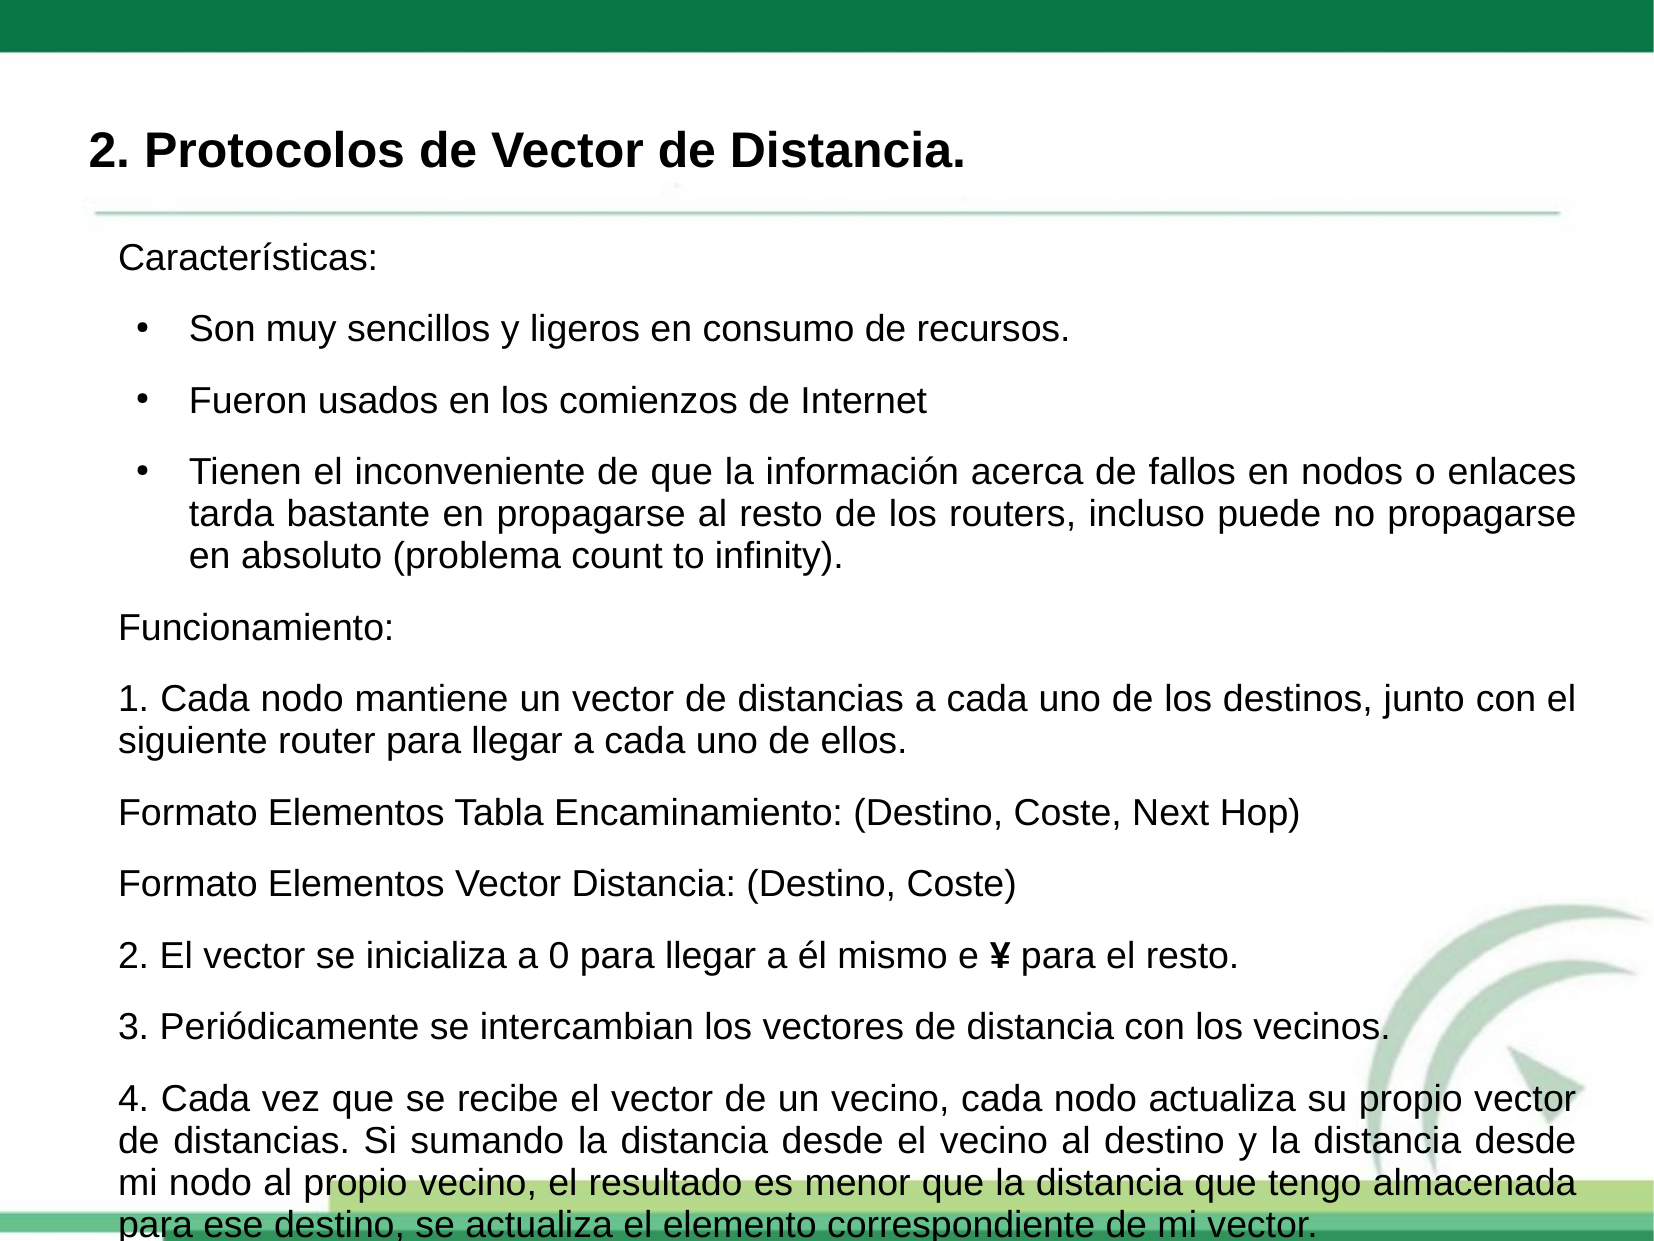

# 2. Protocolos de Vector de Distancia.
Características:
Son muy sencillos y ligeros en consumo de recursos.
Fueron usados en los comienzos de Internet
Tienen el inconveniente de que la información acerca de fallos en nodos o enlaces tarda bastante en propagarse al resto de los routers, incluso puede no propagarse en absoluto (problema count to infinity).
Funcionamiento:
1. Cada nodo mantiene un vector de distancias a cada uno de los destinos, junto con el siguiente router para llegar a cada uno de ellos.
Formato Elementos Tabla Encaminamiento: (Destino, Coste, Next Hop)
Formato Elementos Vector Distancia: (Destino, Coste)
2. El vector se inicializa a 0 para llegar a él mismo e ¥ para el resto.
3. Periódicamente se intercambian los vectores de distancia con los vecinos.
4. Cada vez que se recibe el vector de un vecino, cada nodo actualiza su propio vector de distancias. Si sumando la distancia desde el vecino al destino y la distancia desde mi nodo al propio vecino, el resultado es menor que la distancia que tengo almacenada para ese destino, se actualiza el elemento correspondiente de mi vector.